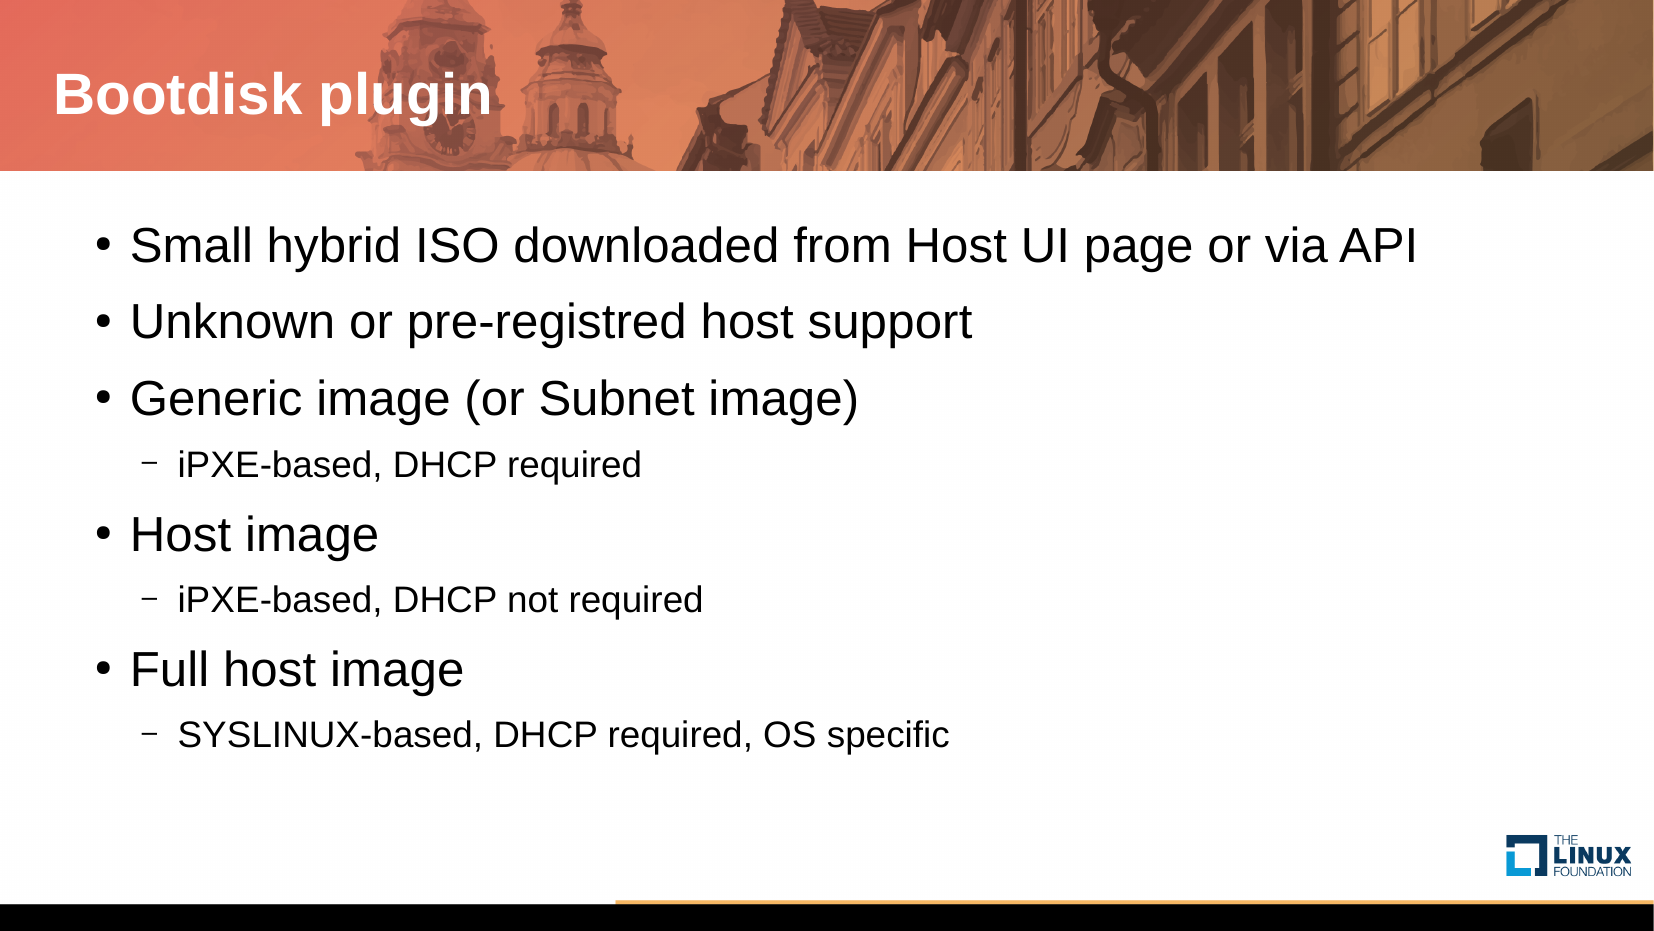

# Bootdisk plugin
Small hybrid ISO downloaded from Host UI page or via API
Unknown or pre-registred host support
Generic image (or Subnet image)
iPXE-based, DHCP required
Host image
iPXE-based, DHCP not required
Full host image
SYSLINUX-based, DHCP required, OS specific